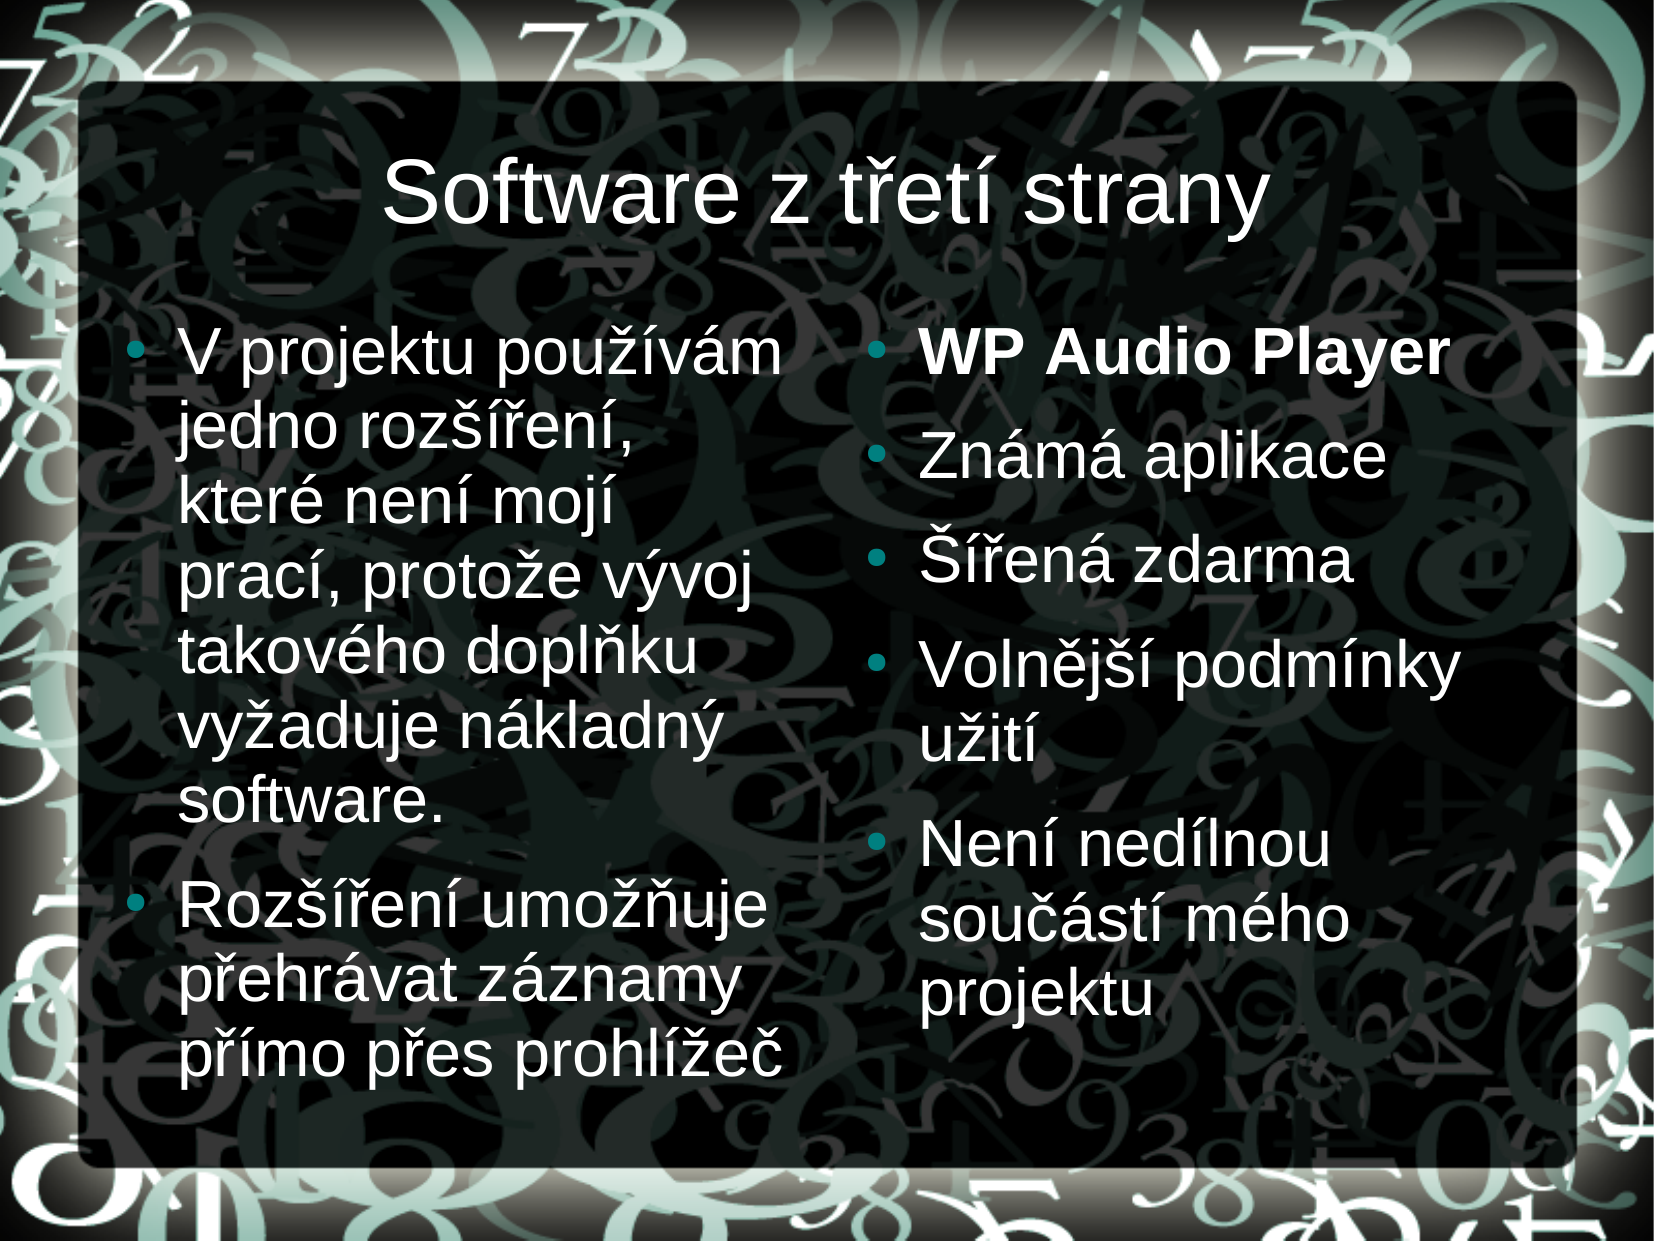

# Software z třetí strany
V projektu používám jedno rozšíření, které není mojí prací, protože vývoj takového doplňku vyžaduje nákladný software.
Rozšíření umožňuje přehrávat záznamy přímo přes prohlížeč
WP Audio Player
Známá aplikace
Šířená zdarma
Volnější podmínky užití
Není nedílnou součástí mého projektu